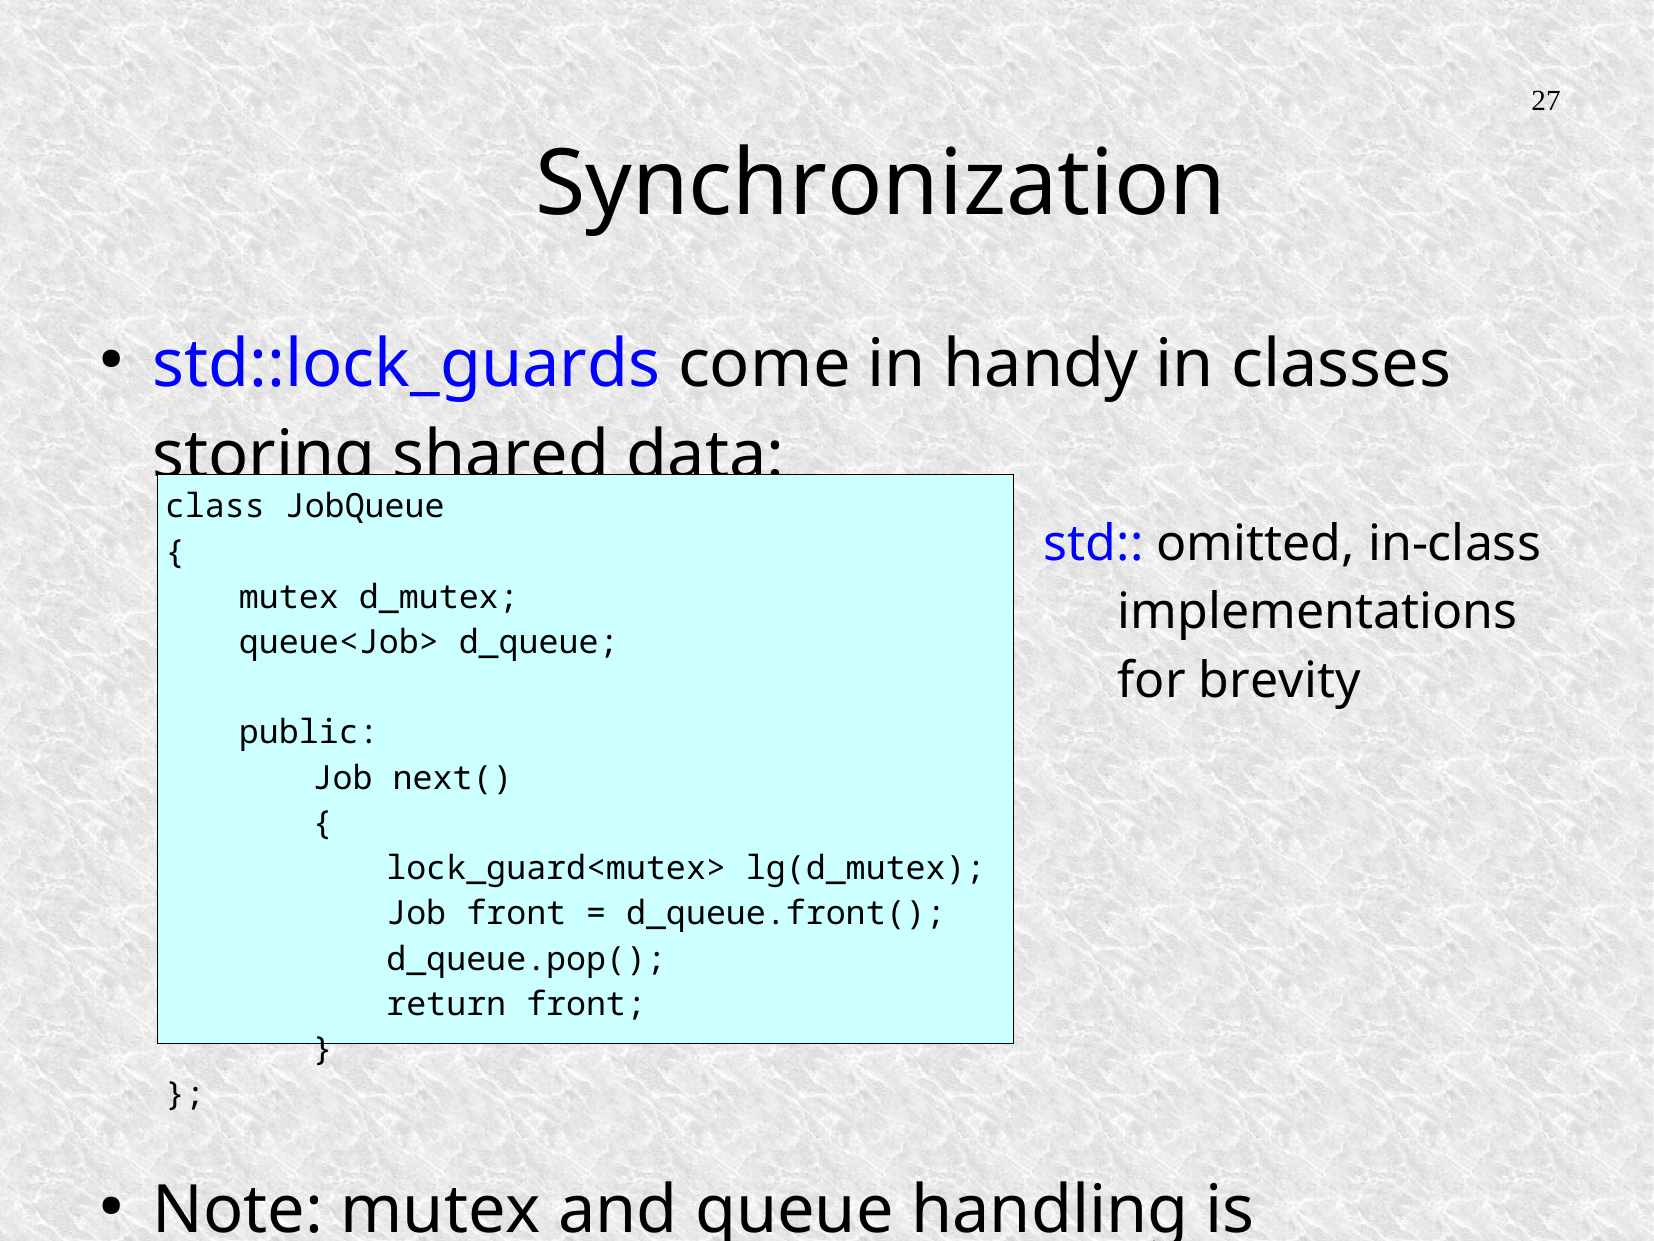

# Synchronization
27
std::lock_guards come in handy in classes storing shared data:
Note: mutex and queue handling is encapsulated inside JobQueue
class JobQueue
{
	mutex d_mutex;
	queue<Job> d_queue;
	public:
		Job next()
		{
			lock_guard<mutex> lg(d_mutex);
			Job front = d_queue.front();
			d_queue.pop();
			return front;
		}
};
std:: omitted, in-class
	implementations
	for brevity